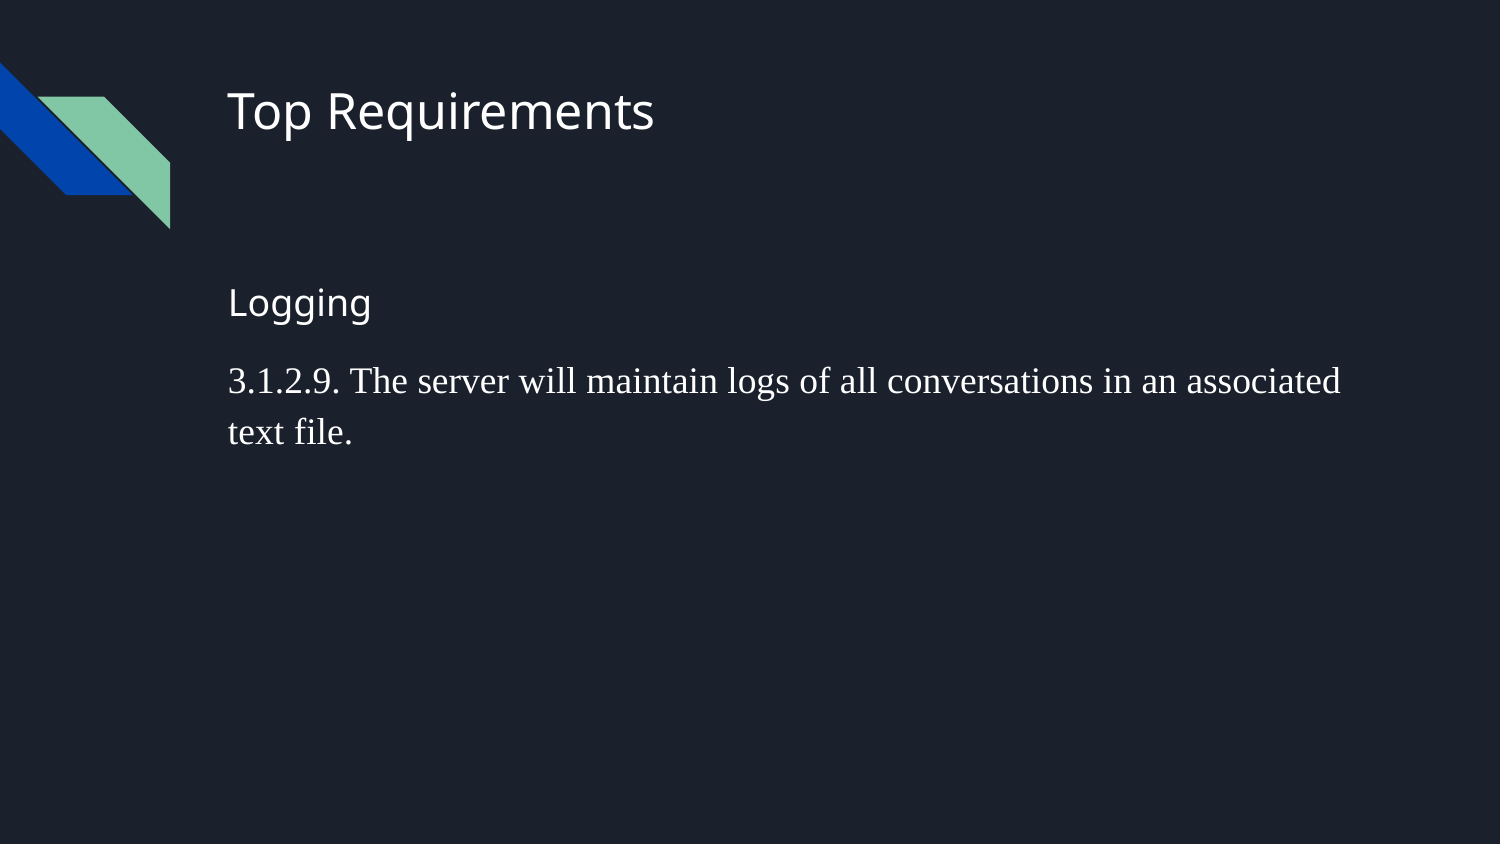

# Top Requirements
Logging
3.1.2.9. The server will maintain logs of all conversations in an associated text file.